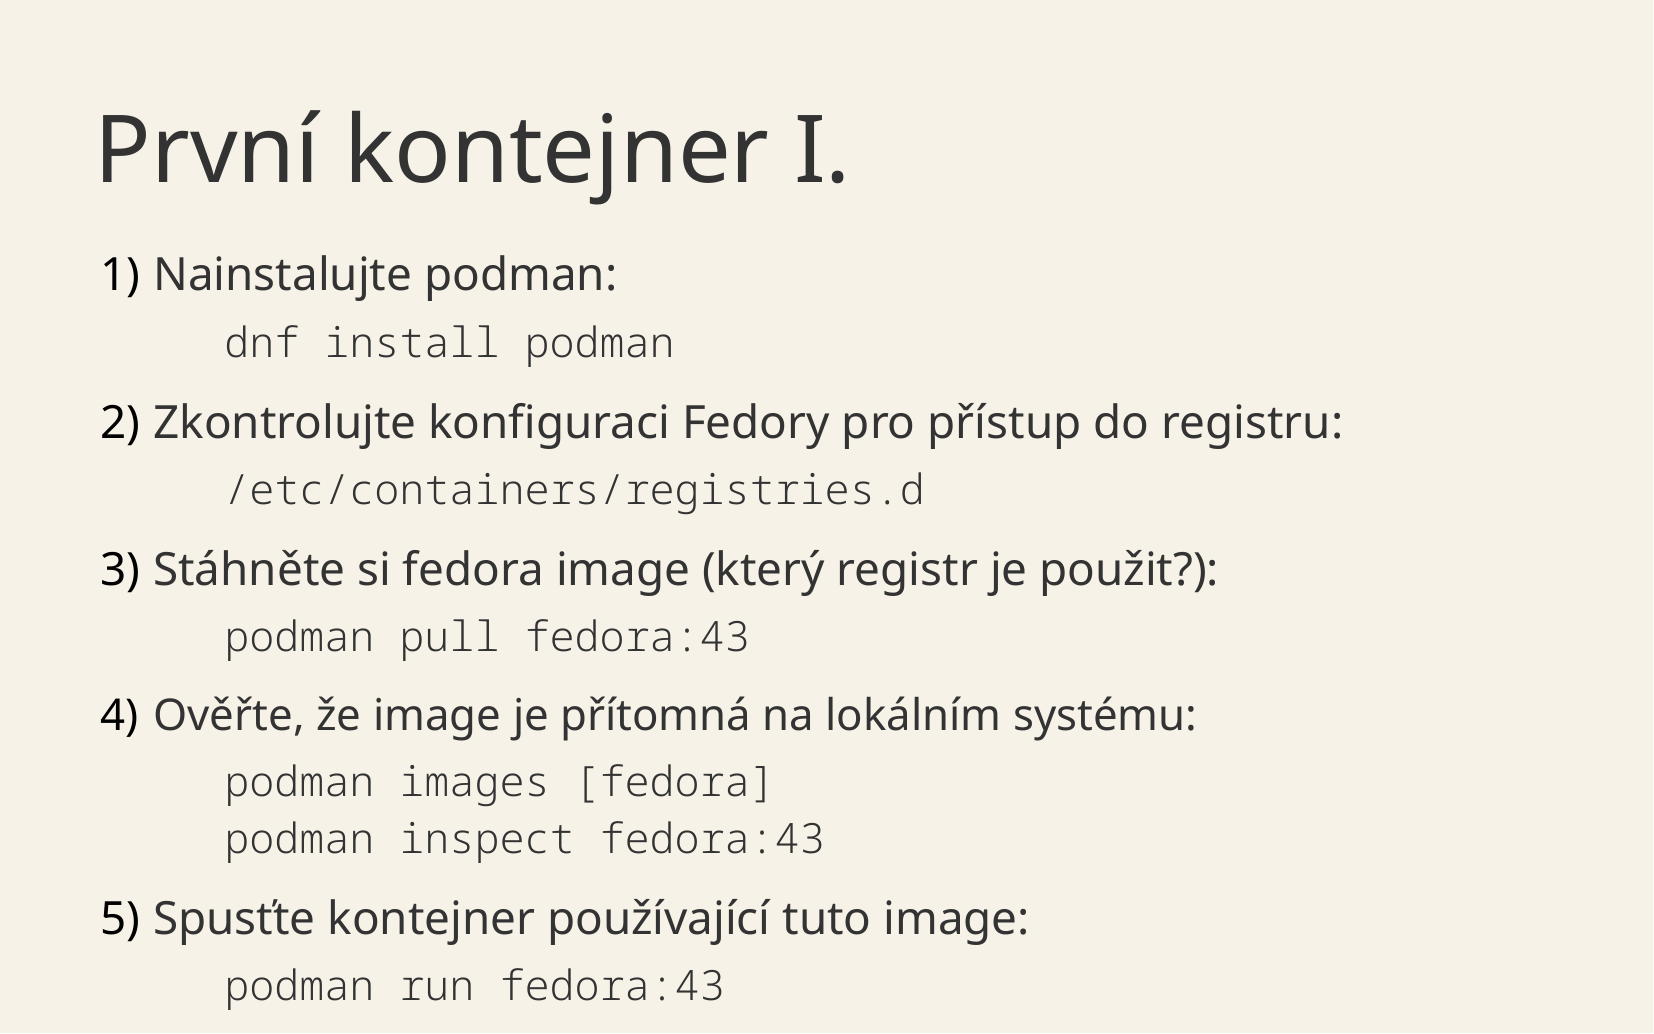

První kontejner I.
# Nainstalujte podman:
dnf install podman
Zkontrolujte konfiguraci Fedory pro přístup do registru:
/etc/containers/registries.d
Stáhněte si fedora image (který registr je použit?):
podman pull fedora:43
Ověřte, že image je přítomná na lokálním systému:
podman images [fedora]
podman inspect fedora:43
Spusťte kontejner používající tuto image:
podman run fedora:43